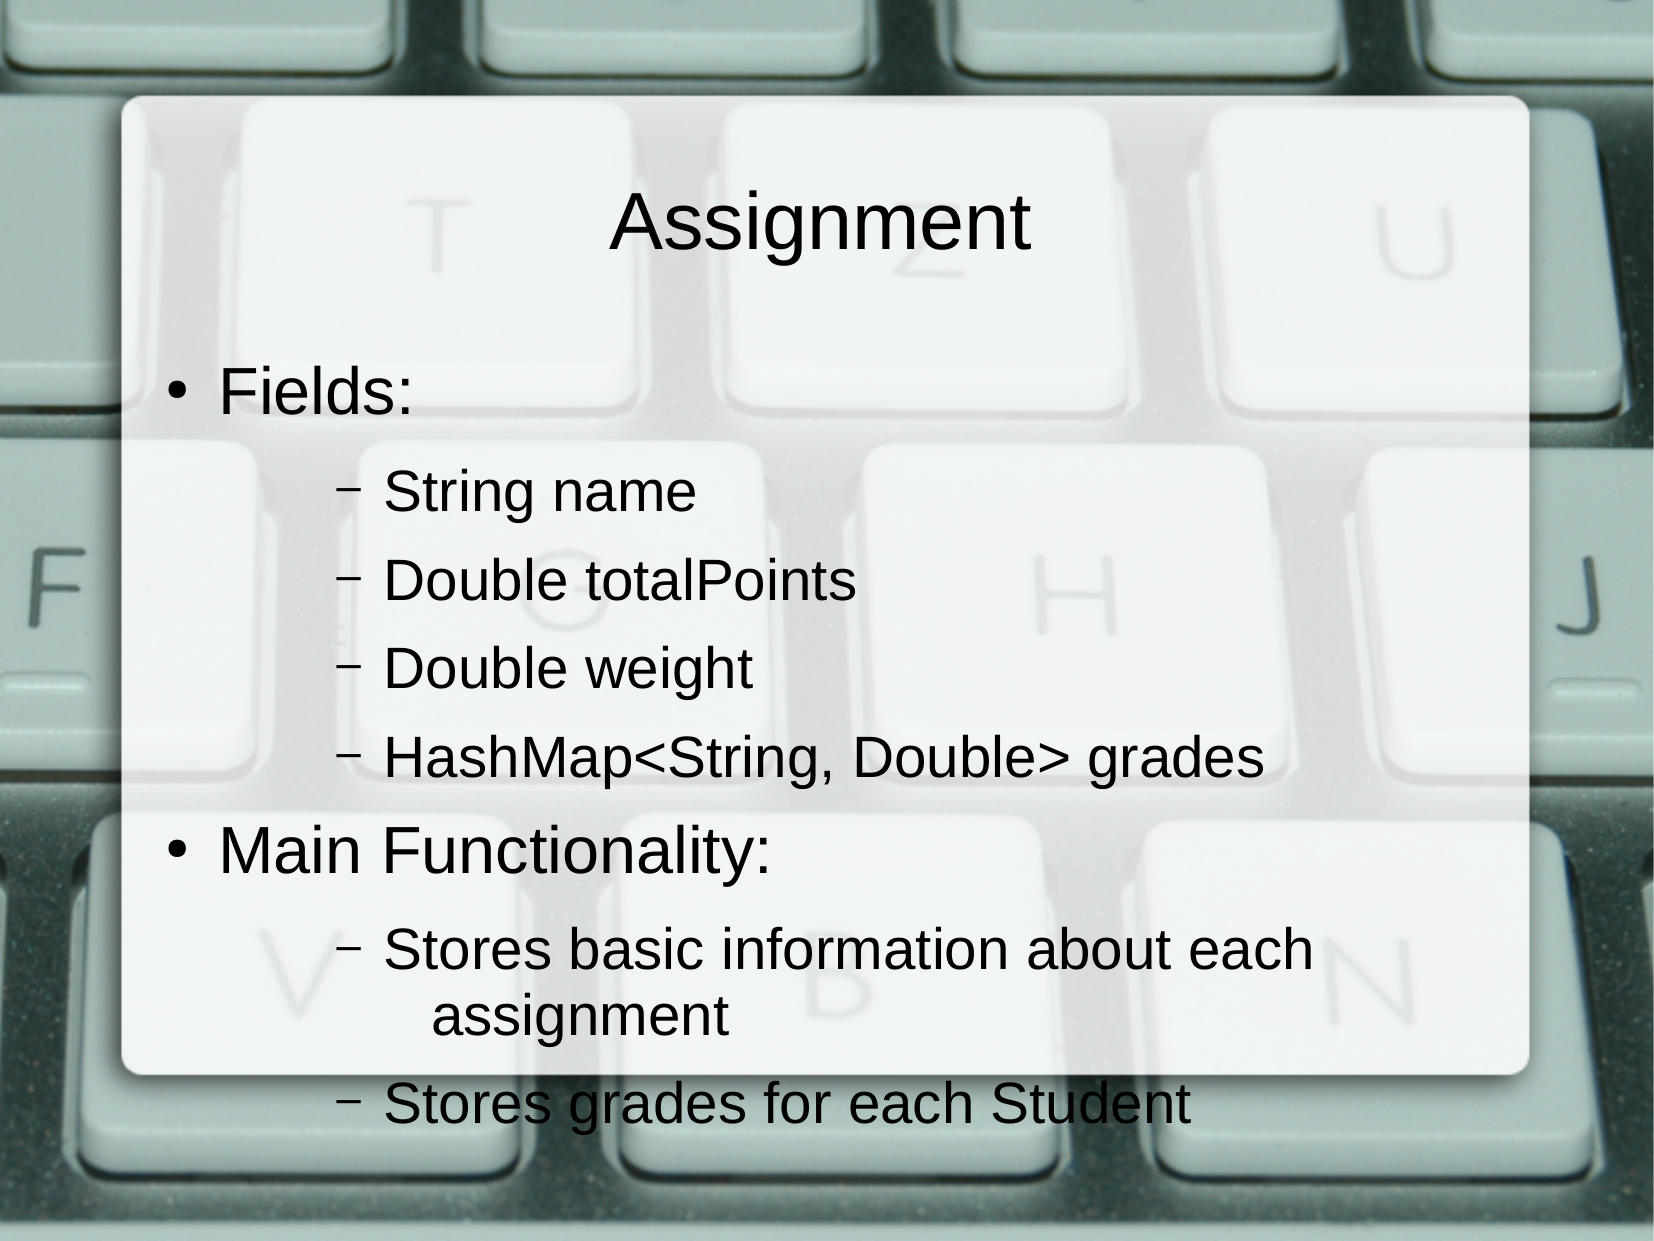

# Assignment
Fields:
String name
Double totalPoints
Double weight
HashMap<String, Double> grades
Main Functionality:
Stores basic information about each assignment
Stores grades for each Student